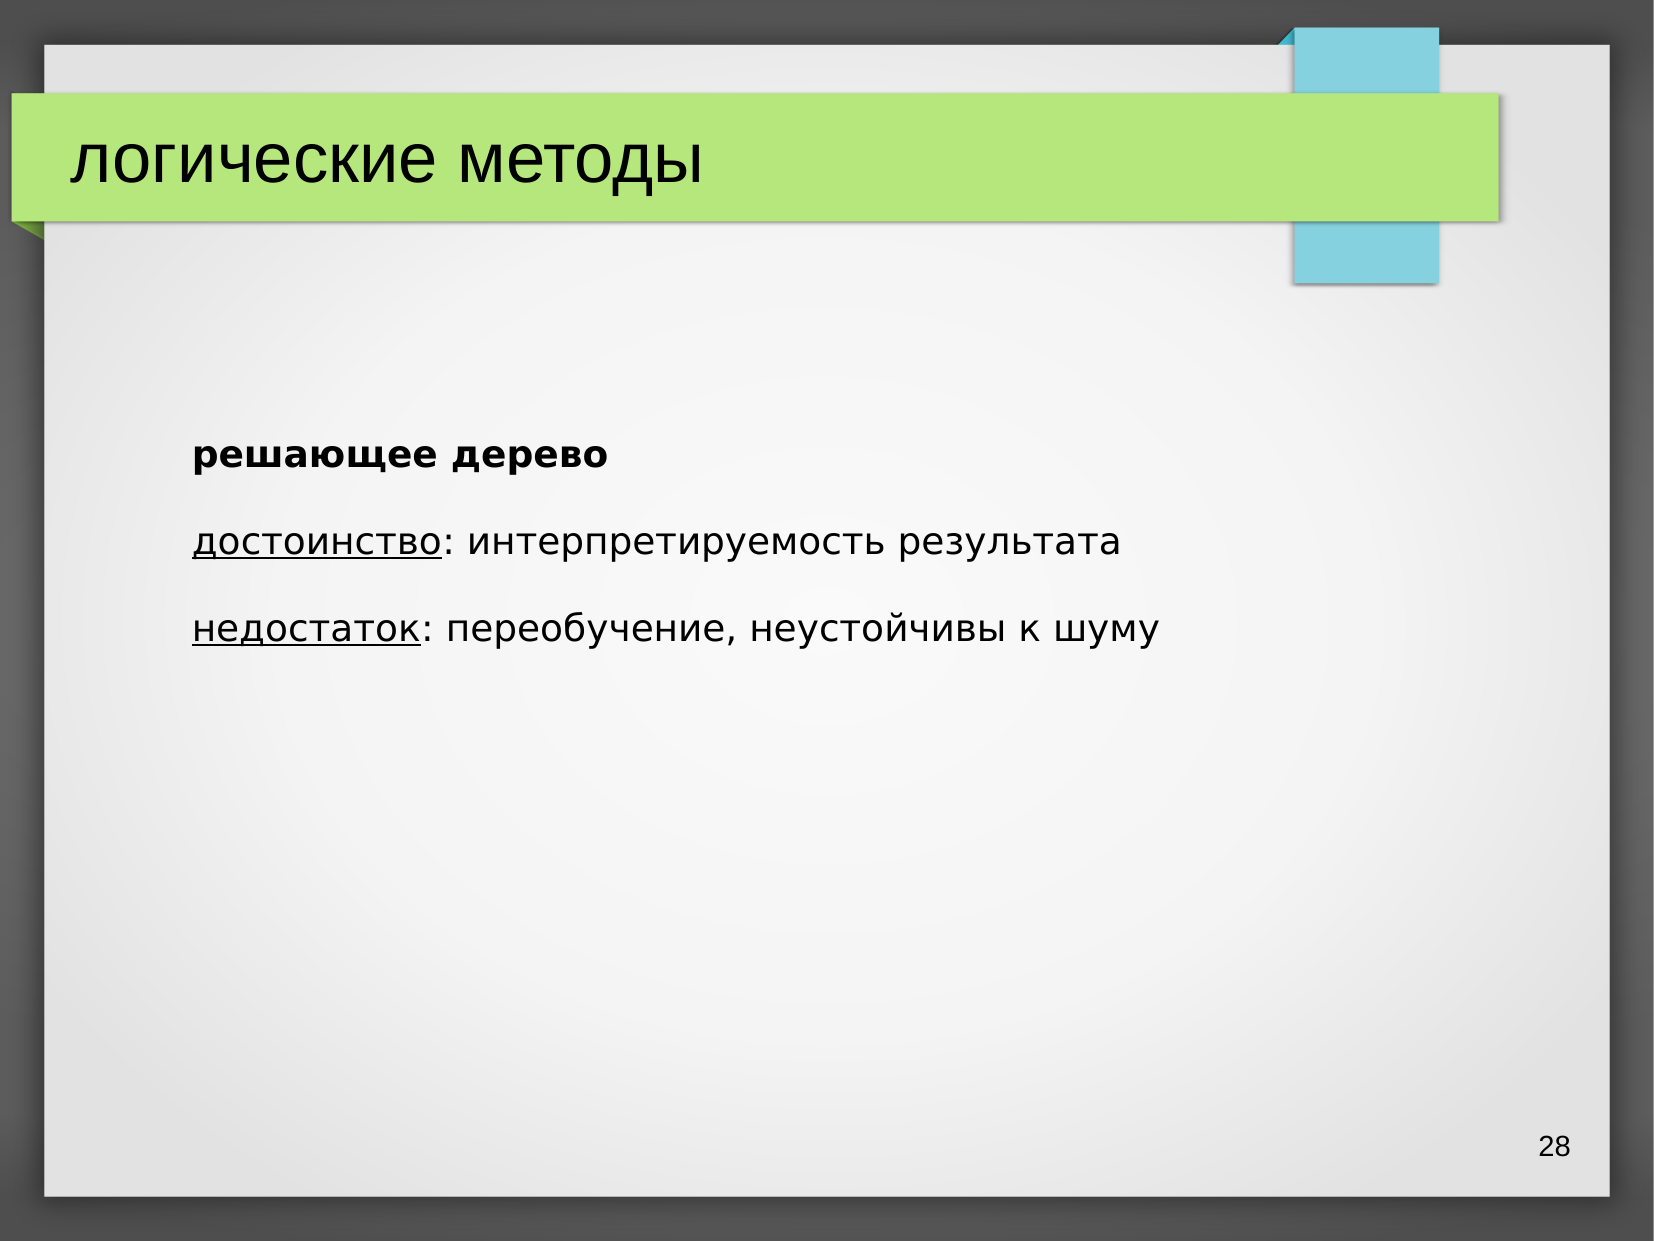

# логические методы
решающее дерево
достоинство: интерпретируемость результата
недостаток: переобучение, неустойчивы к шуму
28